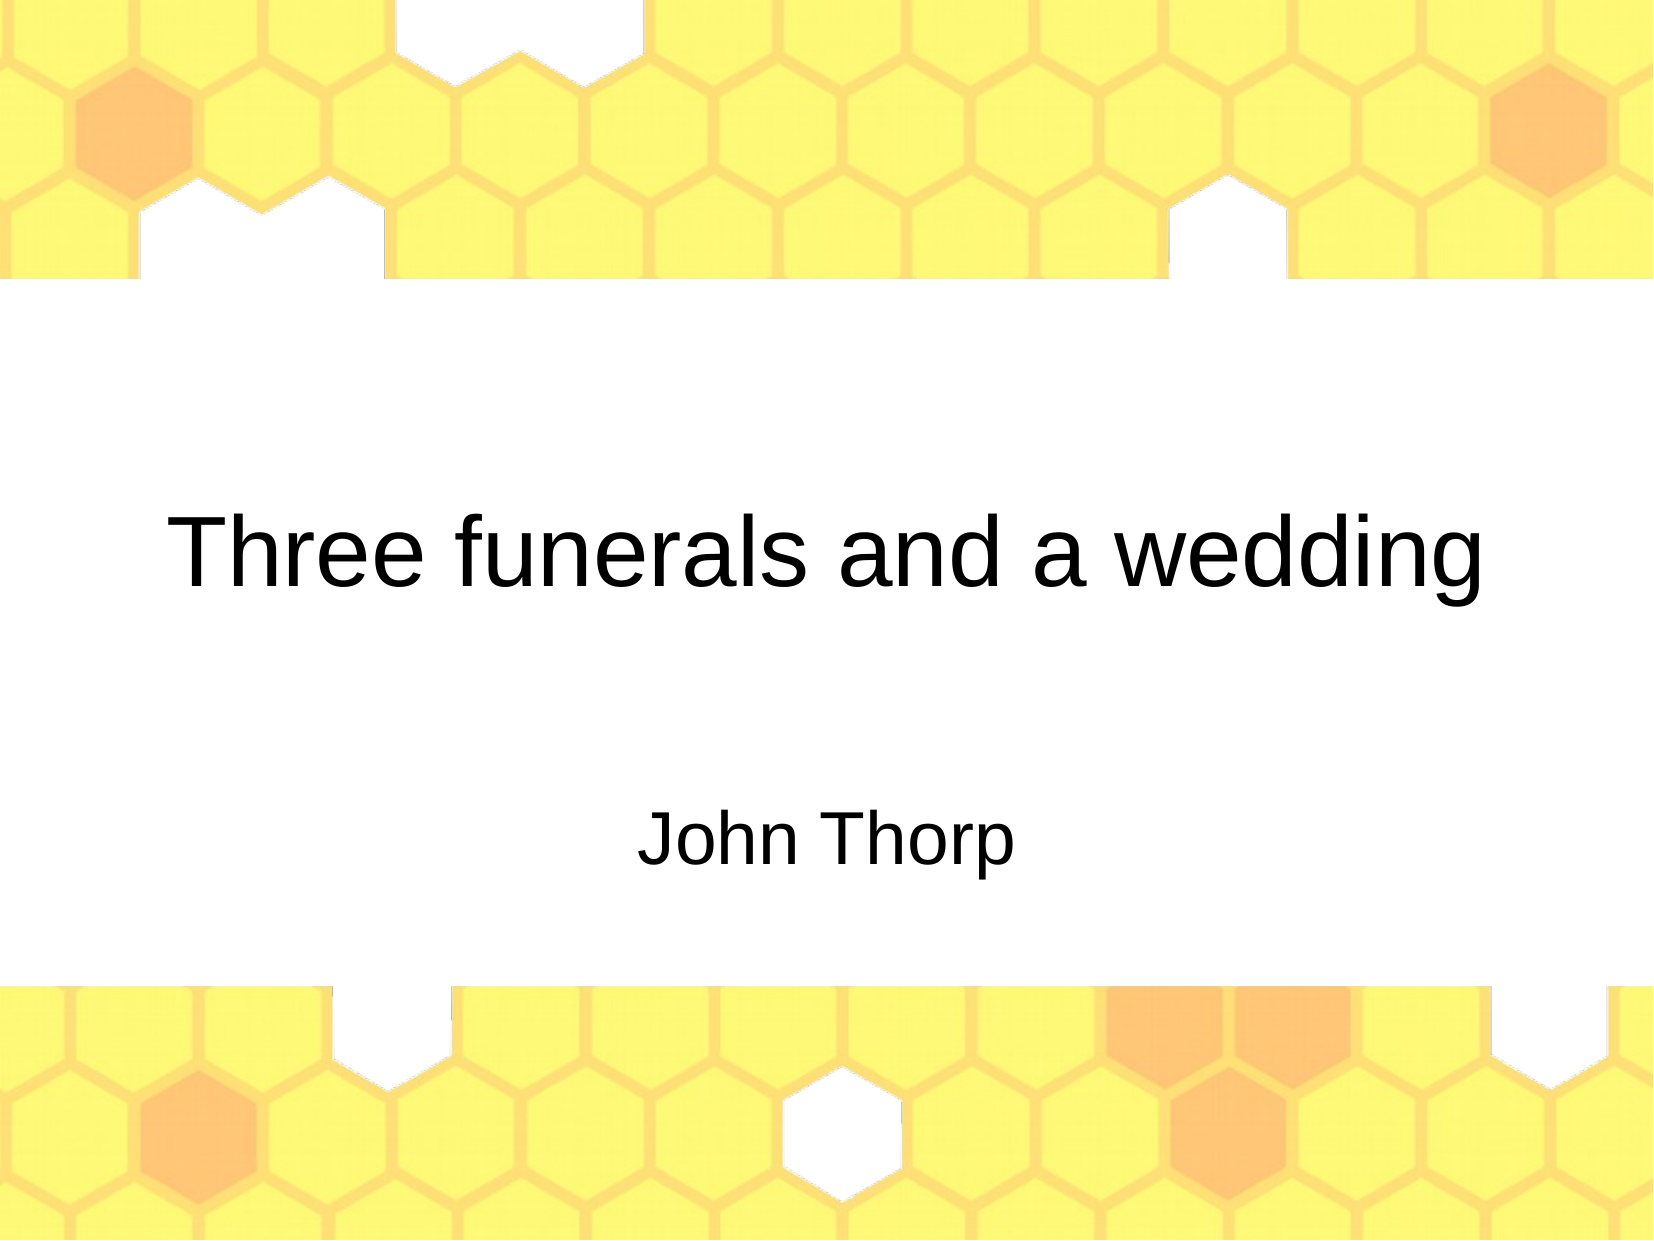

# Three funerals and a wedding
John Thorp